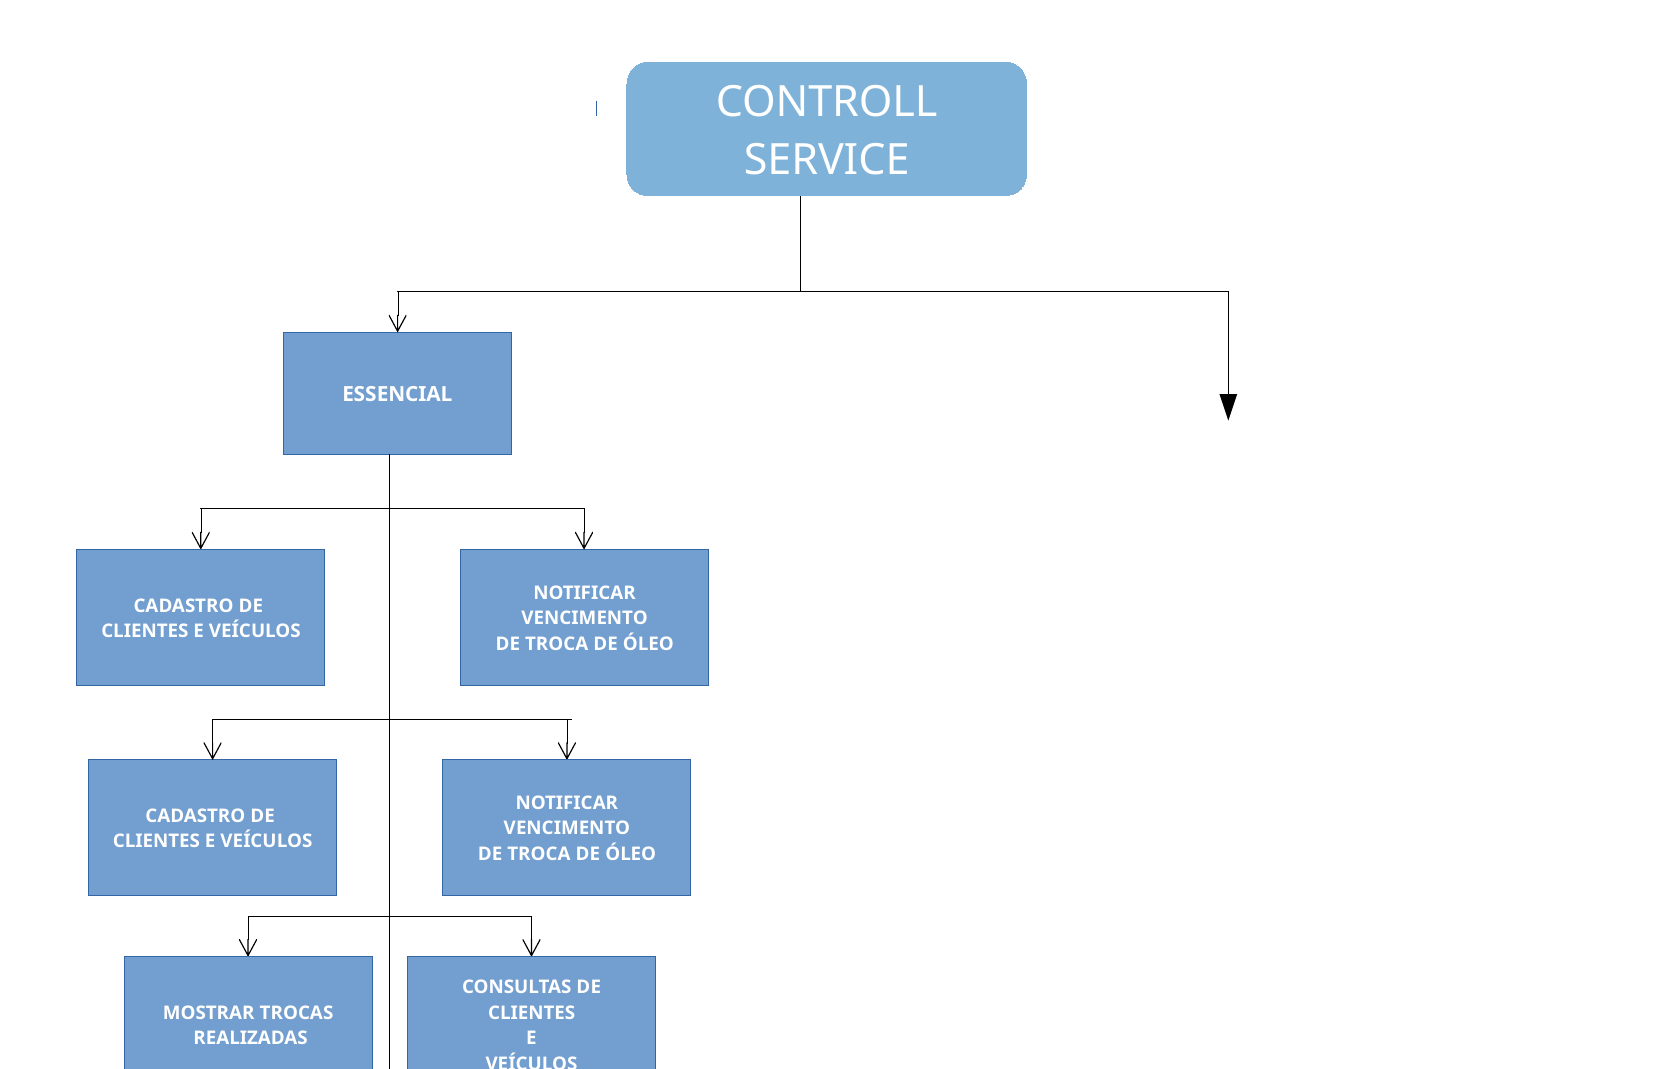

CONTROLL SERVICE
REQUISITOS FUNCIONAIS
REQUISITOS NÃO FUNCIONAIS
ESSENCIAL
CADASTRO DE
CLIENTES E VEÍCULOS
NOTIFICAR VENCIMENTO
DE TROCA DE ÓLEO
CADASTRO DE
CLIENTES E VEÍCULOS
NOTIFICAR VENCIMENTO
DE TROCA DE ÓLEO
MOSTRAR TROCAS
 REALIZADAS
CONSULTAS DE CLIENTES
E
VEÍCULOS
RELATÓRIO DE TROCAS
 DE ÓLEO